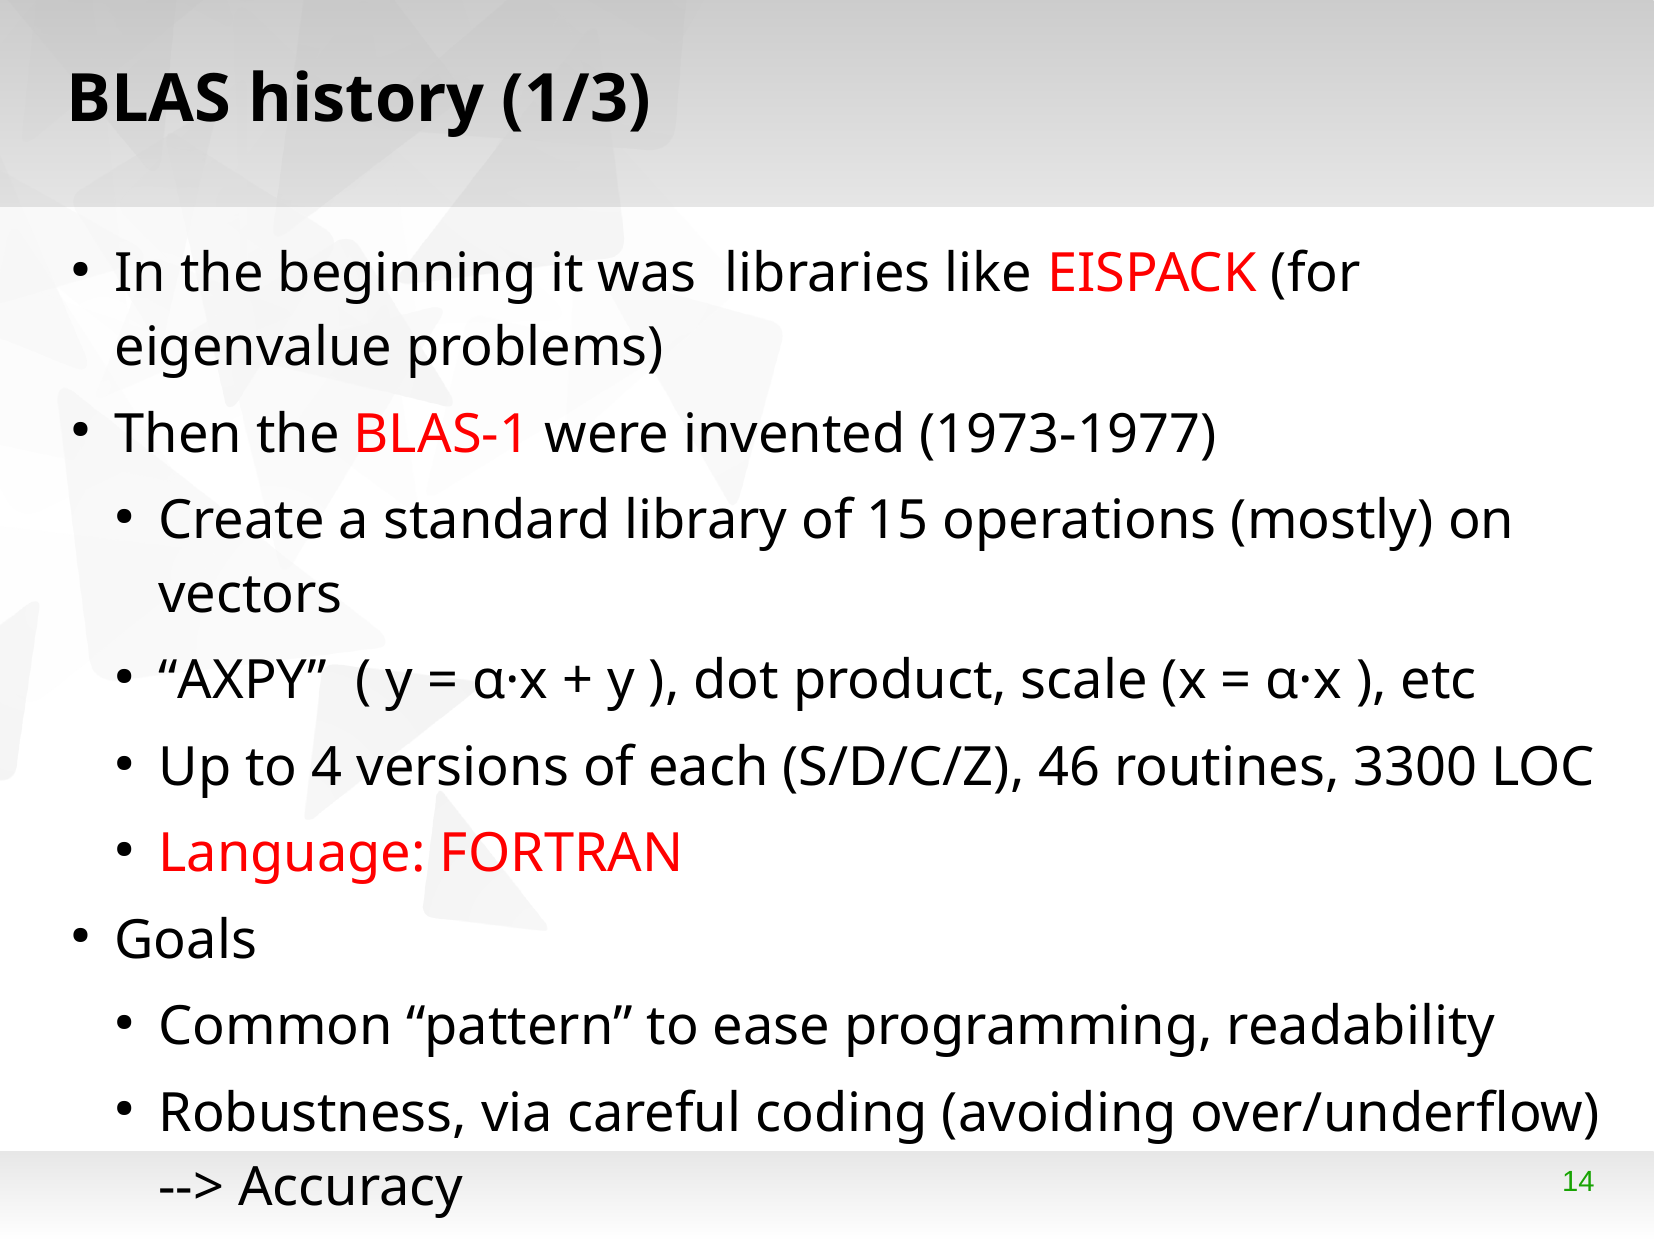

# BLAS history (1/3)
In the beginning it was libraries like EISPACK (for eigenvalue problems)
Then the BLAS-1 were invented (1973-1977)
Create a standard library of 15 operations (mostly) on vectors
“AXPY” ( y = α·x + y ), dot product, scale (x = α·x ), etc
Up to 4 versions of each (S/D/C/Z), 46 routines, 3300 LOC
Language: FORTRAN
Goals
Common “pattern” to ease programming, readability
Robustness, via careful coding (avoiding over/underflow) --> Accuracy
Portability (common interface)
Efficiency via machine specific implementations
Maintaibility
Why BLAS-1 ? They do O(n) ops on O(n) data
Used in libraries like LINPACK (for linear systems)
Source of the name “LINPACK Benchmark” (not the code!)
14